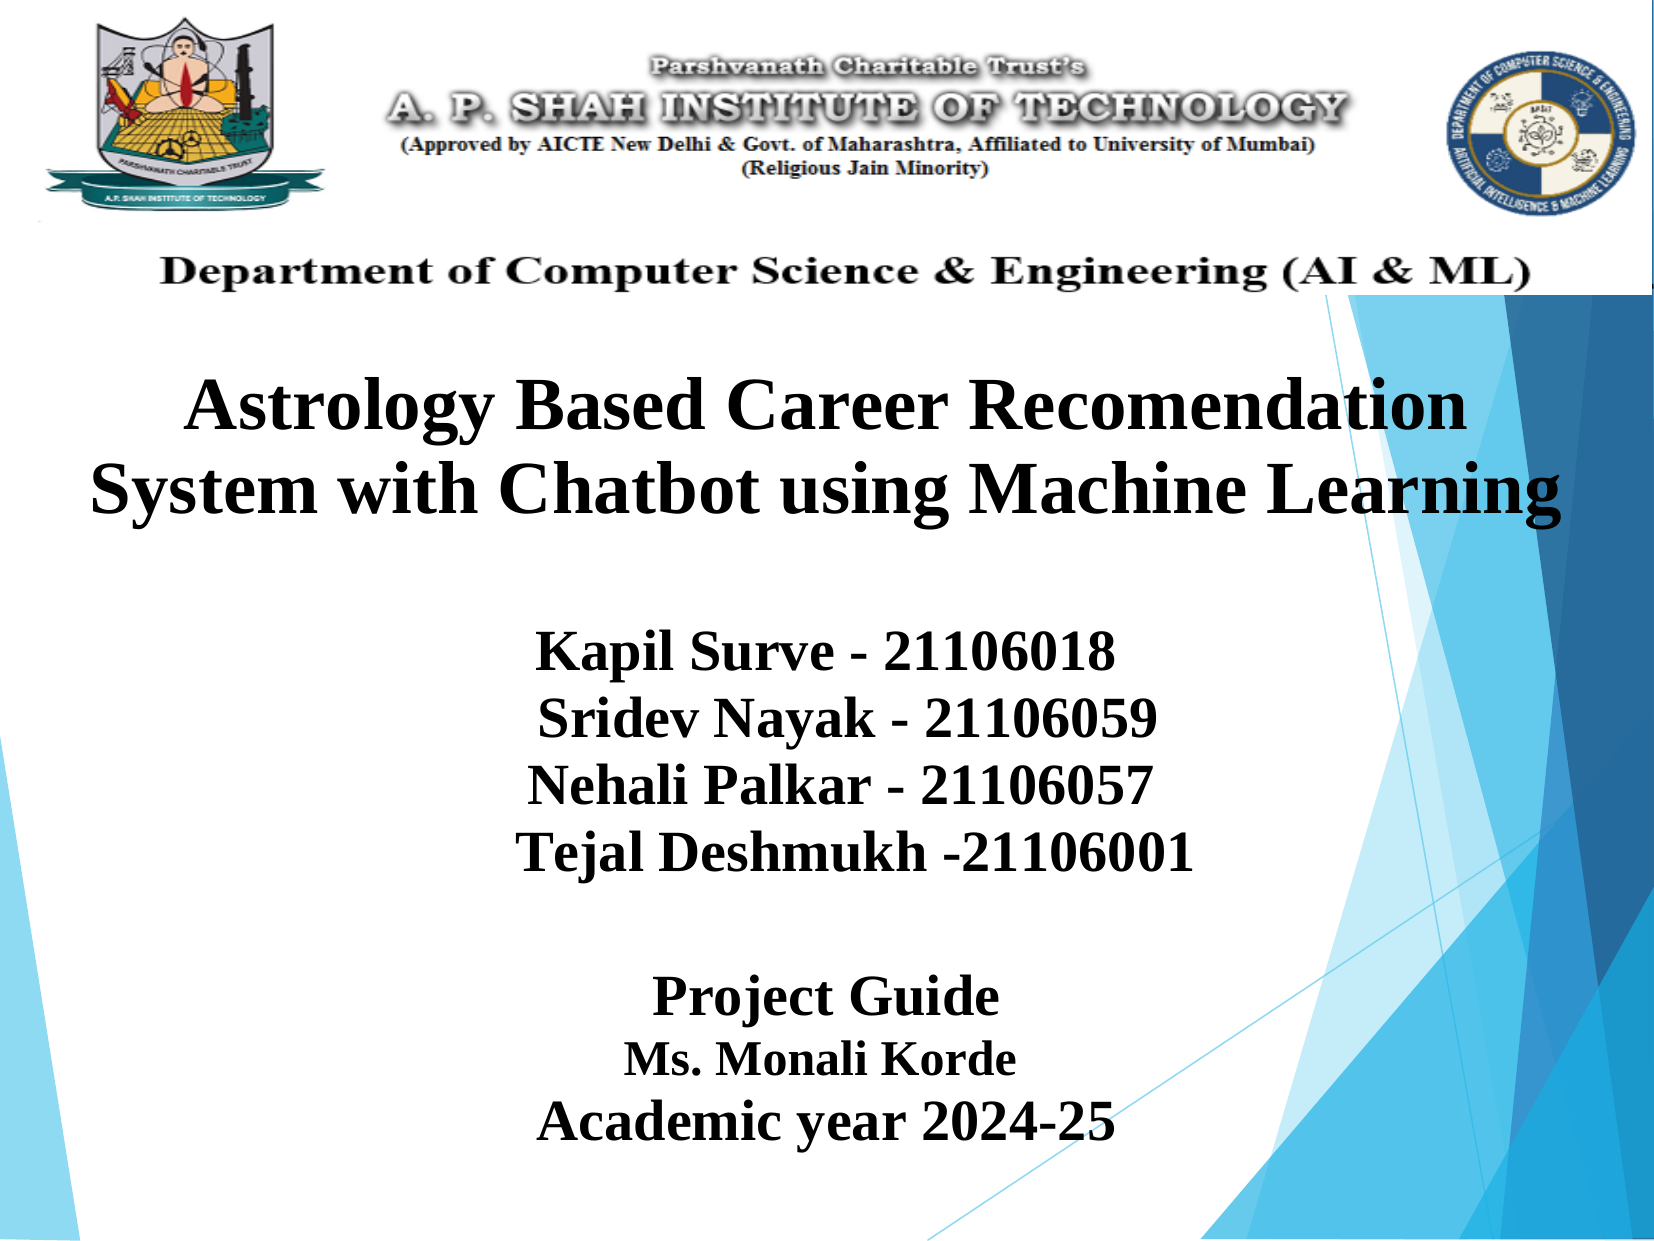

Astrology Based Career Recomendation System with Chatbot using Machine Learning
Kapil Surve - 21106018
 Sridev Nayak - 21106059
 Nehali Palkar - 21106057
 Tejal Deshmukh -21106001
Project Guide
Ms. Monali Korde
Academic year 2024-25